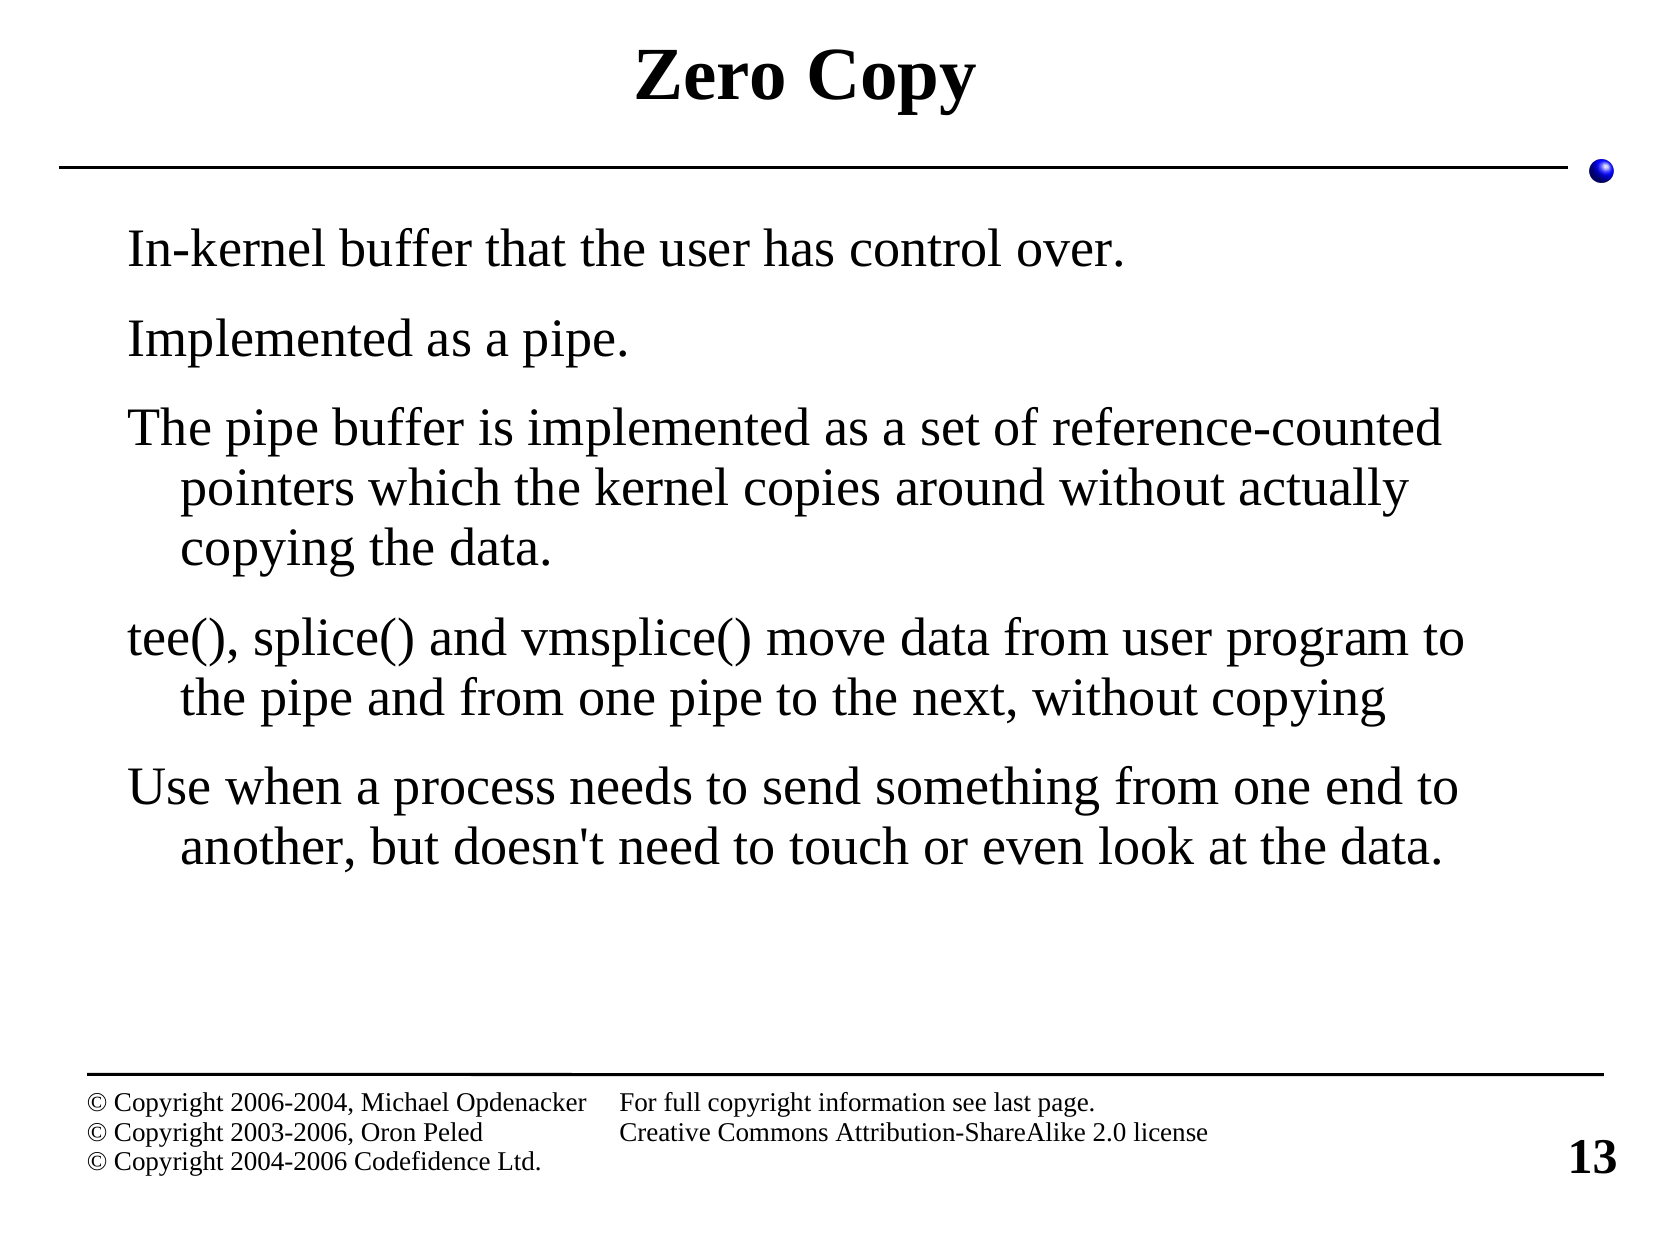

# Zero Copy
In-kernel buffer that the user has control over.
Implemented as a pipe.
The pipe buffer is implemented as a set of reference-counted pointers which the kernel copies around without actually copying the data.
tee(), splice() and vmsplice() move data from user program to the pipe and from one pipe to the next, without copying
Use when a process needs to send something from one end to another, but doesn't need to touch or even look at the data.